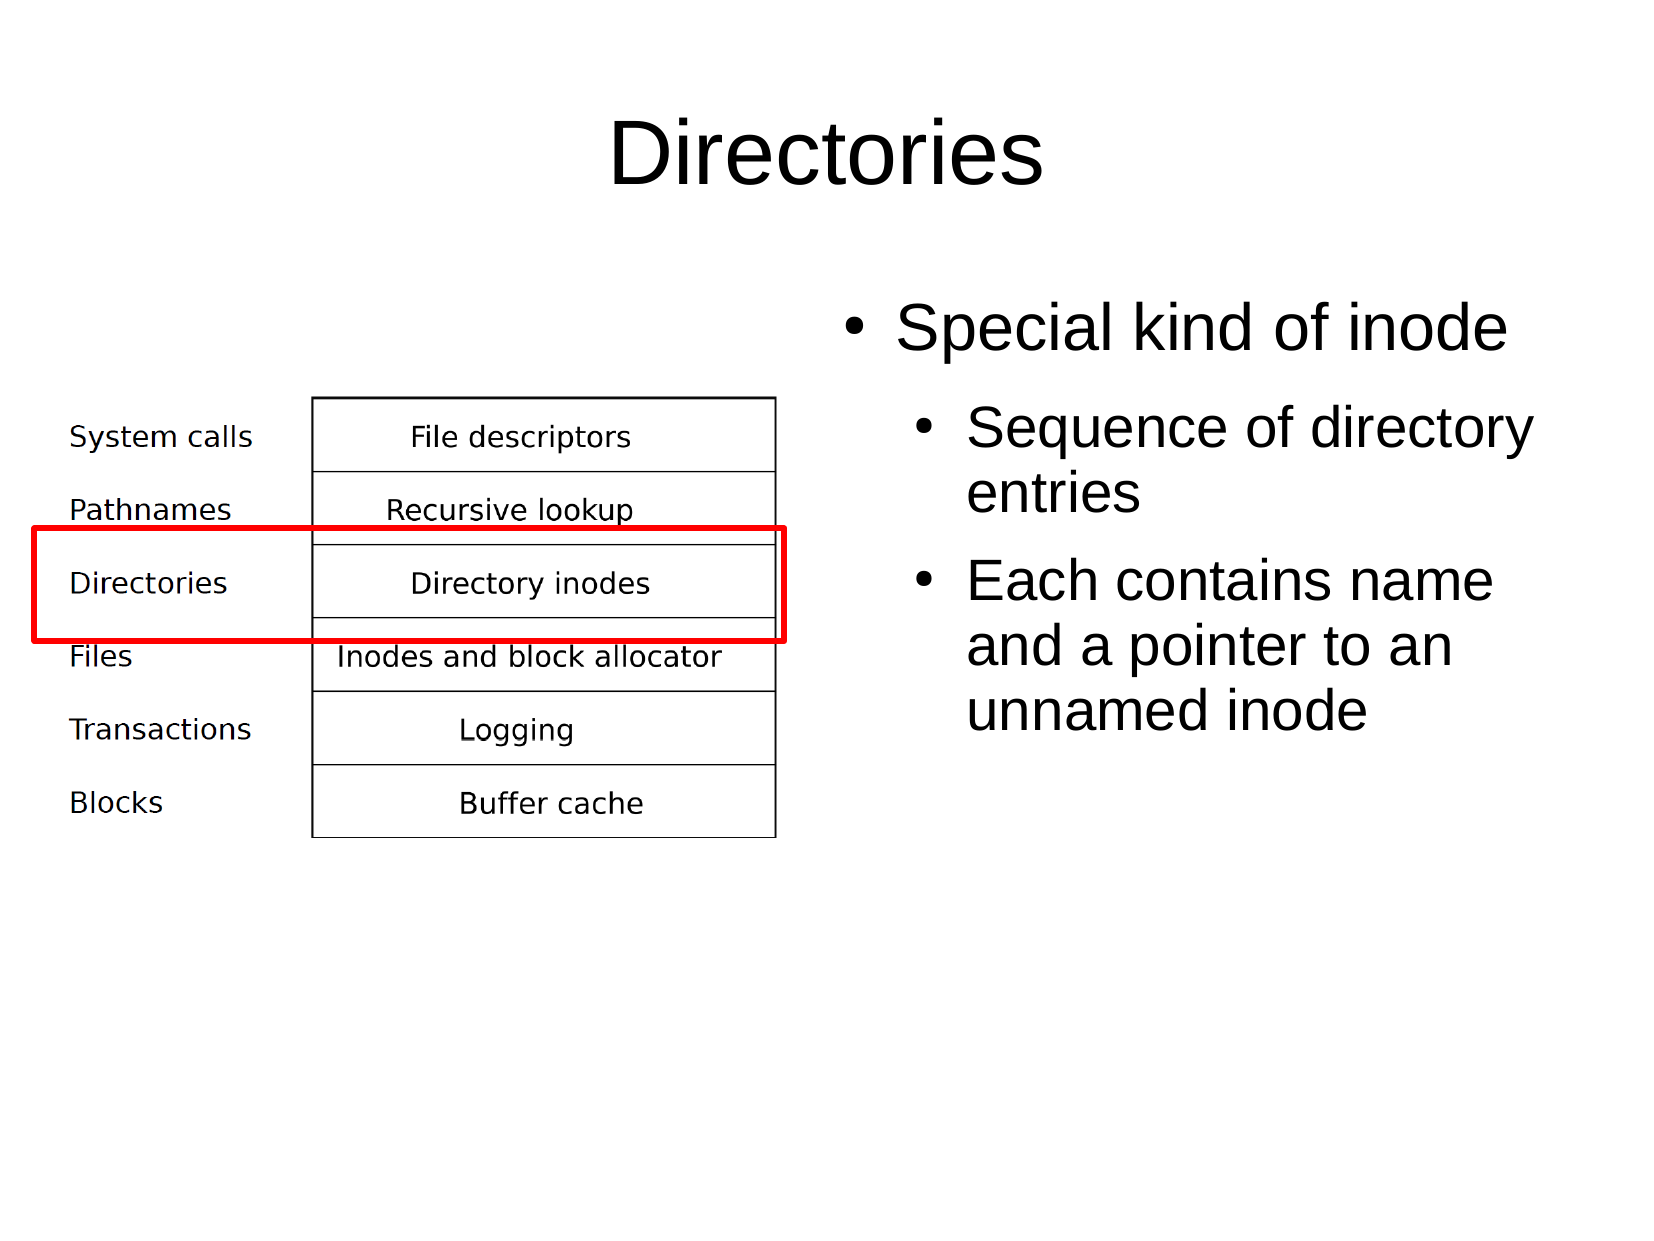

# Directories
Special kind of inode
Sequence of directory entries
Each contains name and a pointer to an unnamed inode